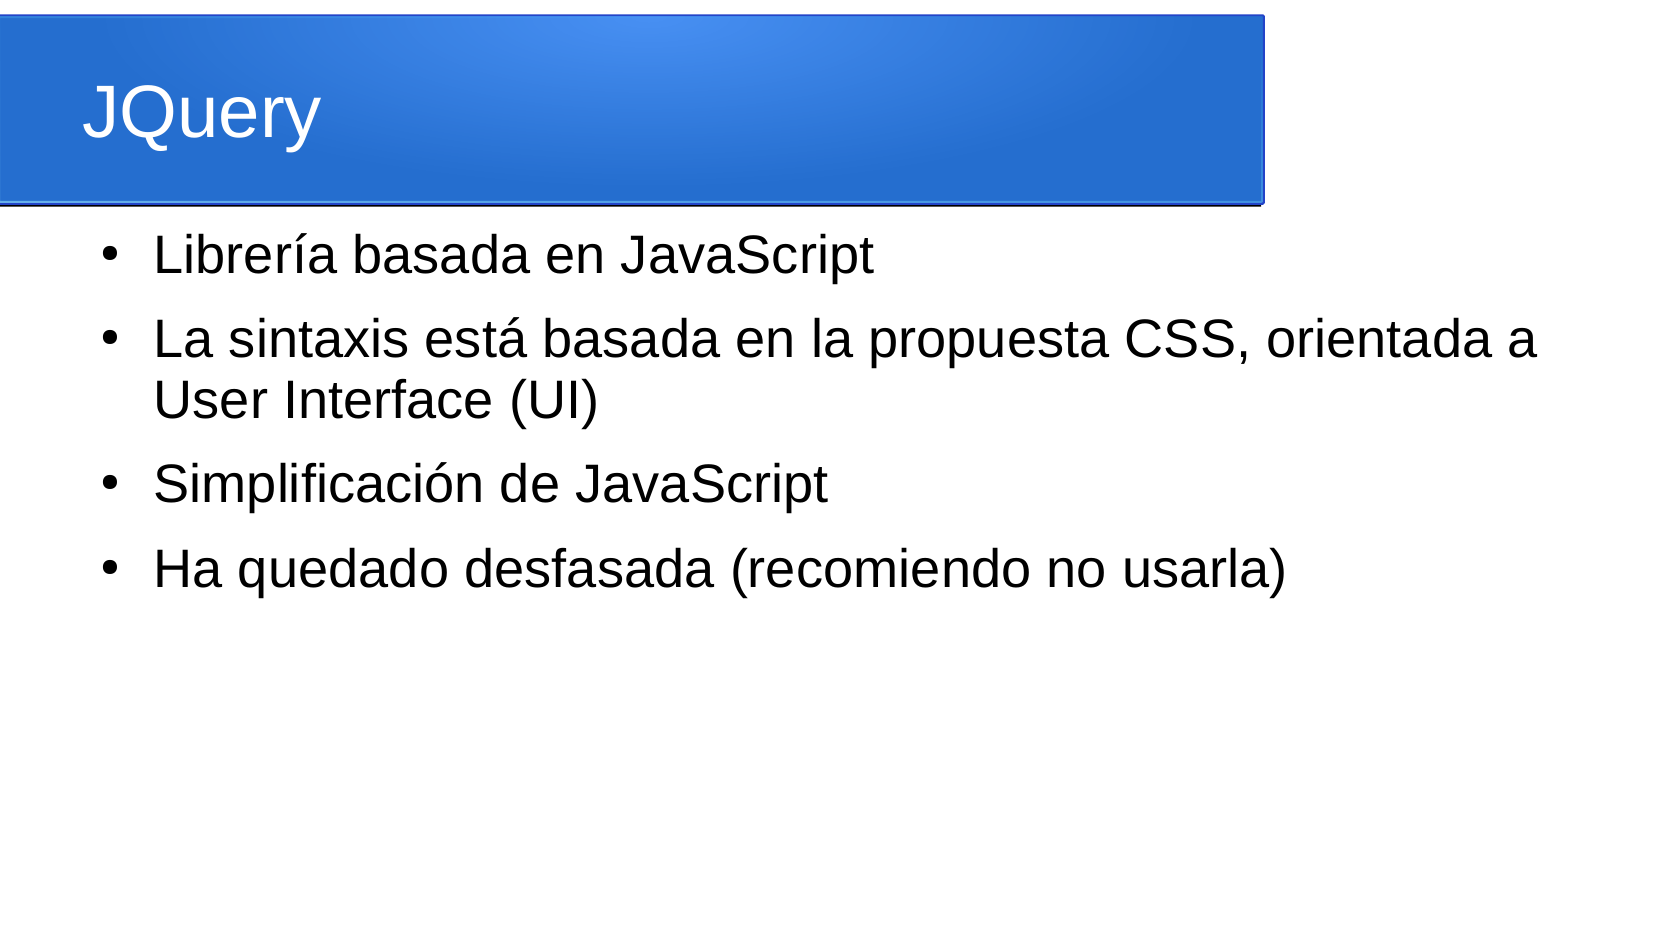

# JQuery
Librería basada en JavaScript
La sintaxis está basada en la propuesta CSS, orientada a User Interface (UI)
Simplificación de JavaScript
Ha quedado desfasada (recomiendo no usarla)